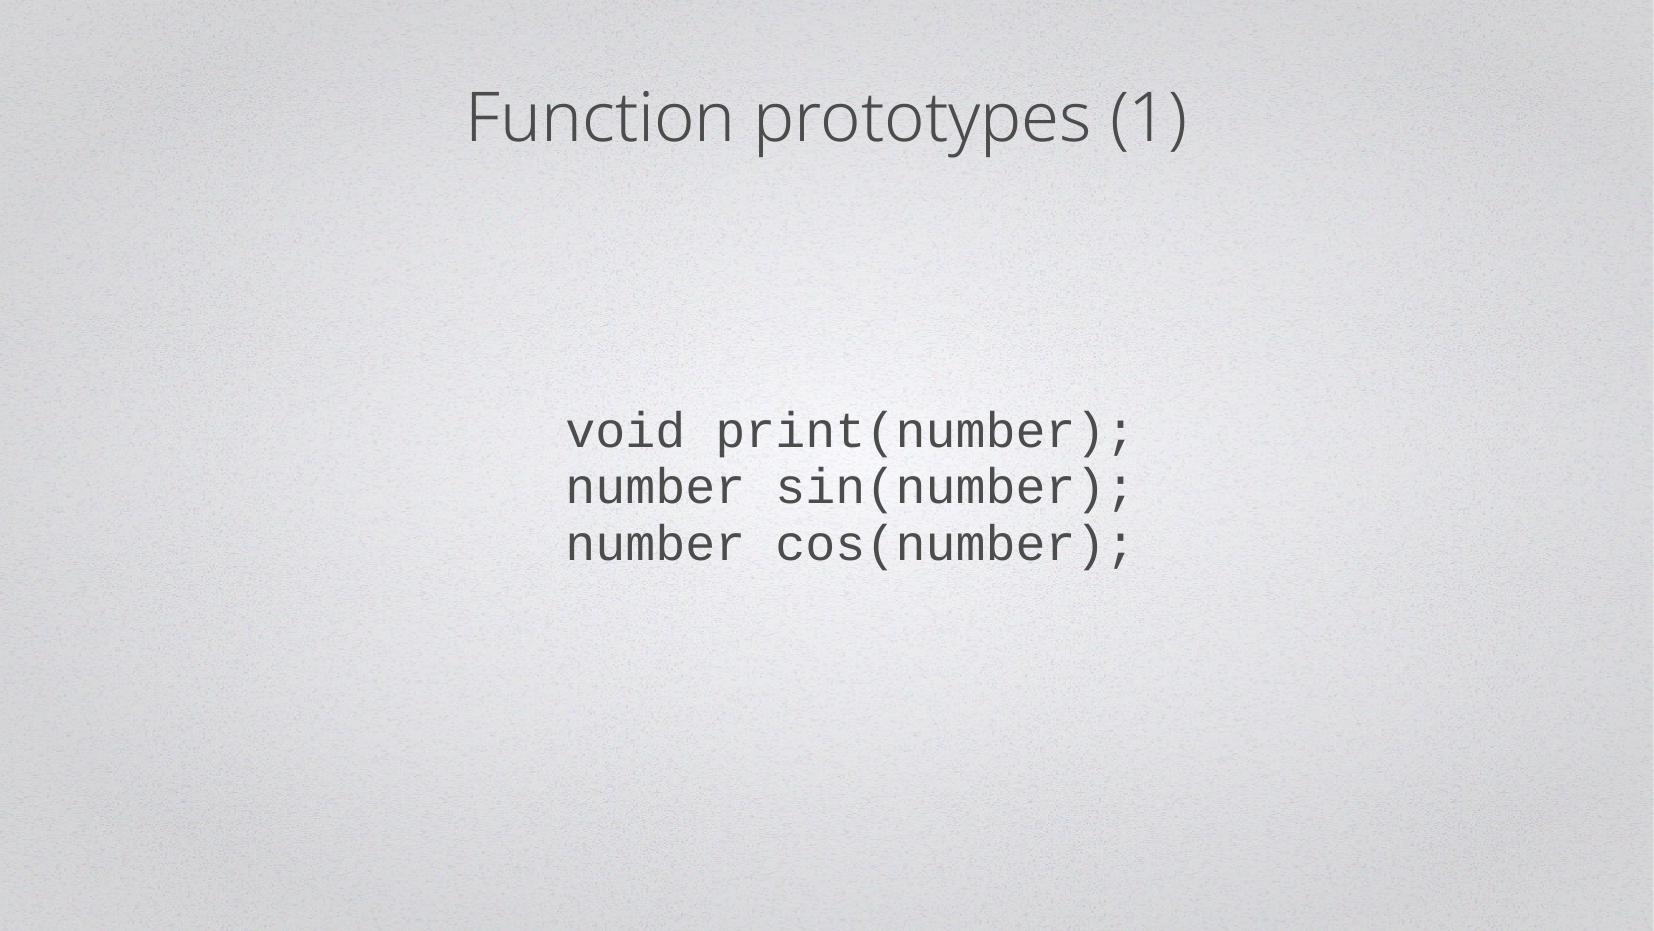

# Function prototypes (1)
void print(number);
number sin(number);
number cos(number);